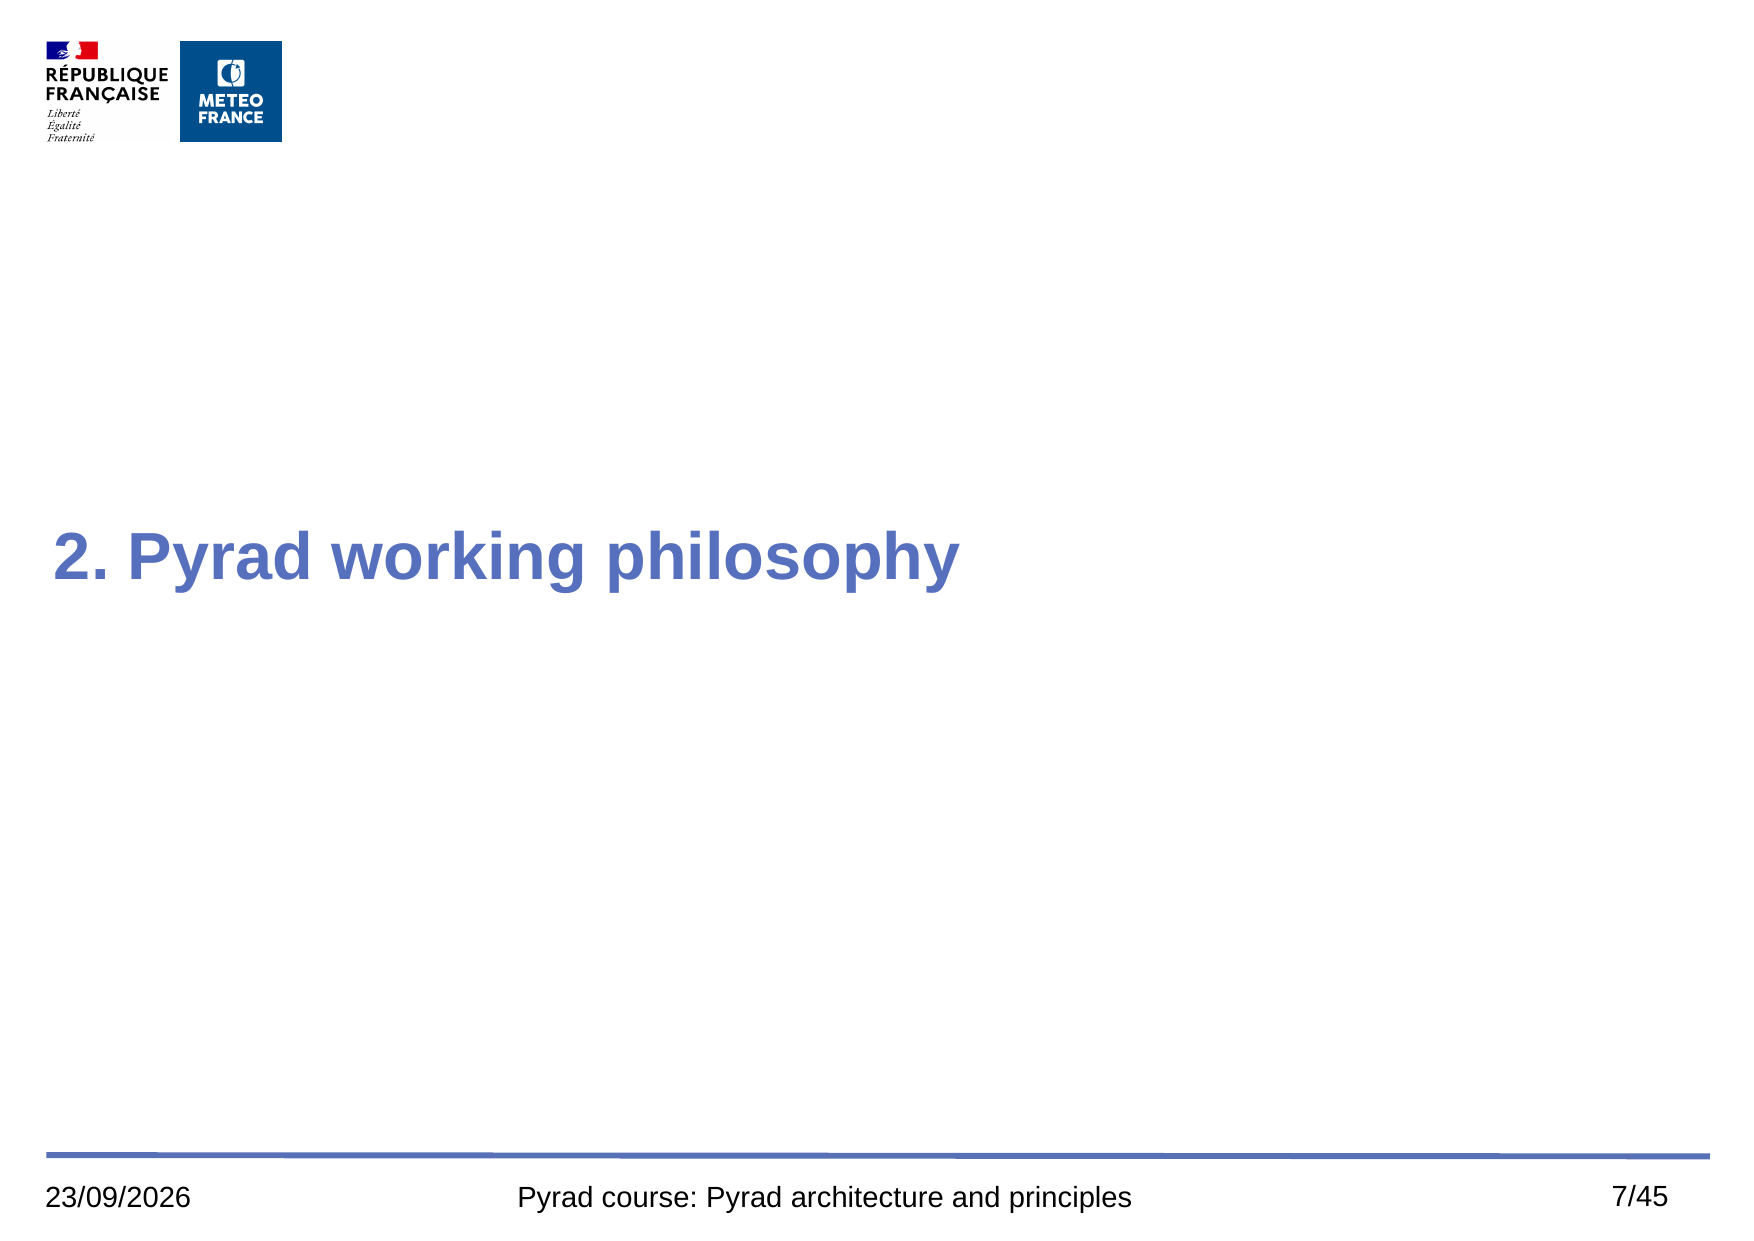

# 2. Pyrad working philosophy
7
Pyrad course: Pyrad architecture and principles